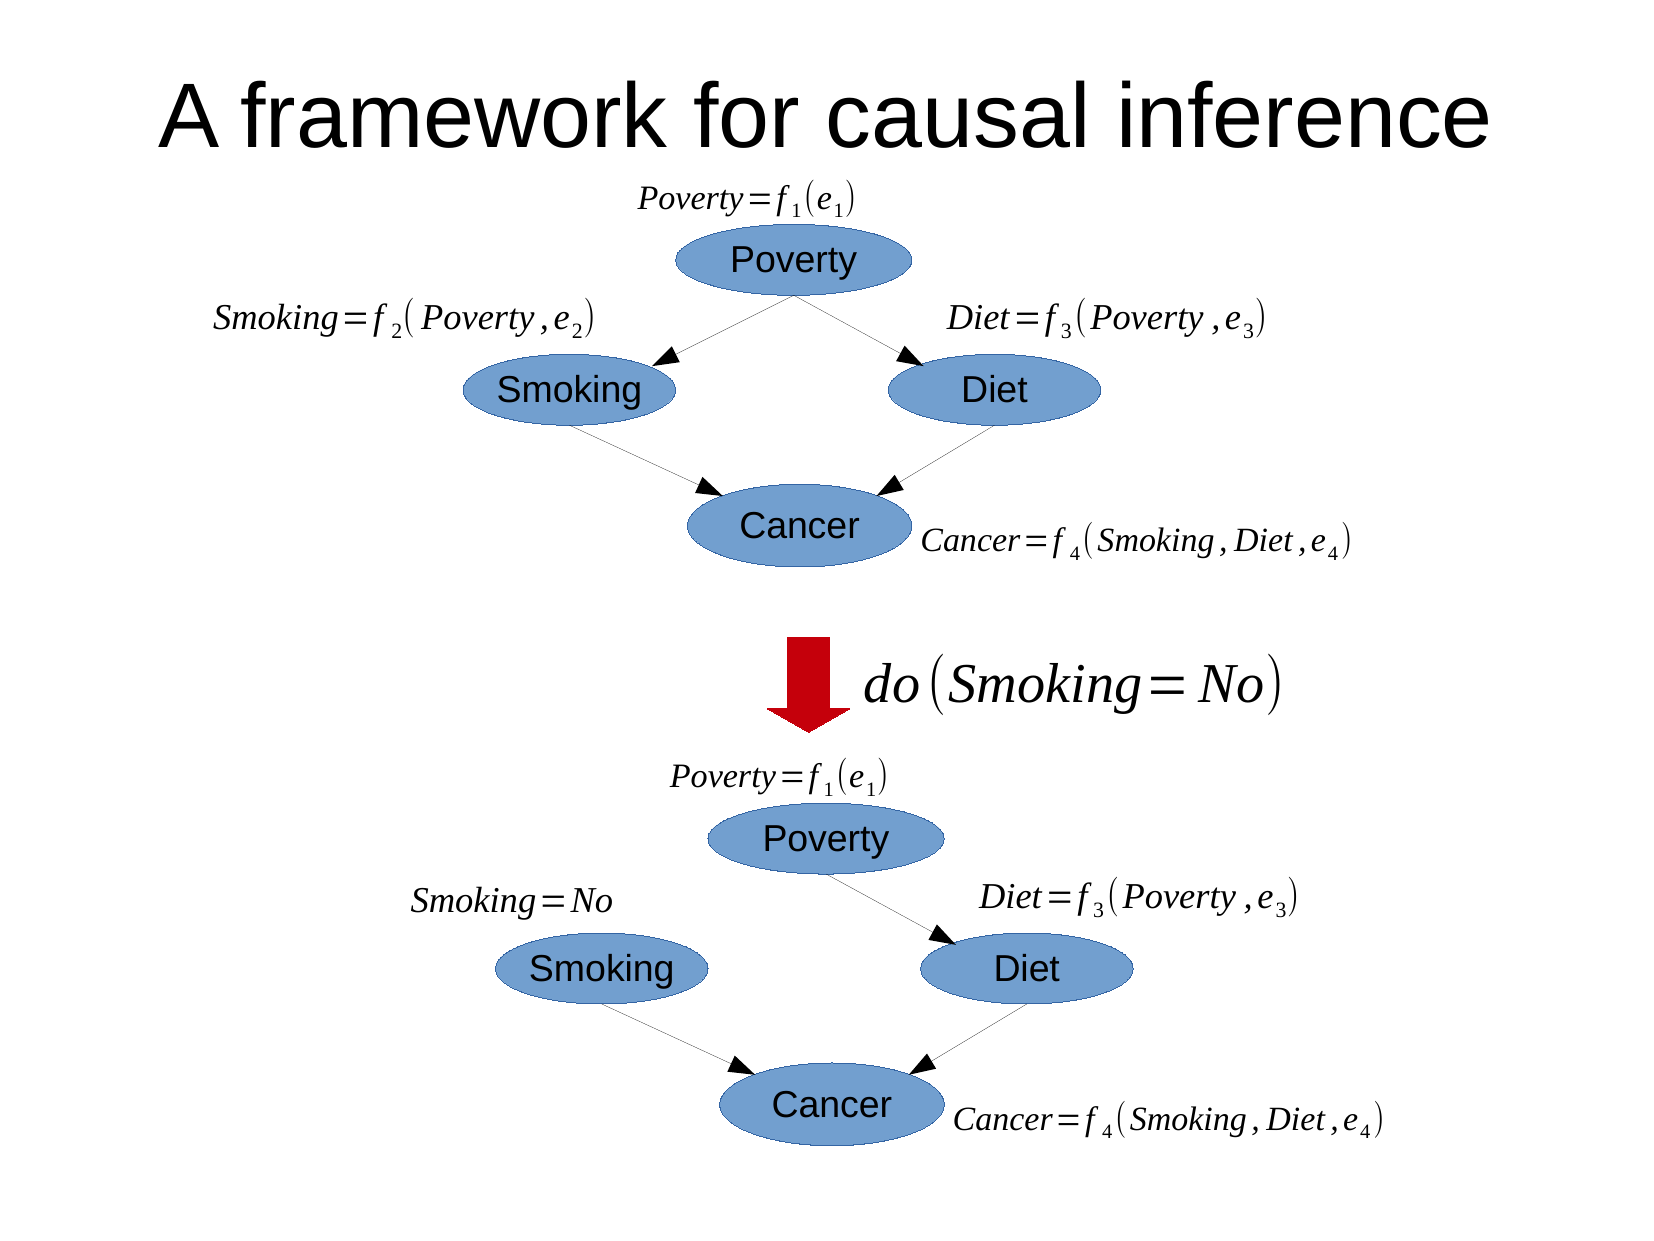

# A framework for causal inference
Poverty
Smoking
Diet
Cancer
Poverty
Smoking
Diet
Cancer